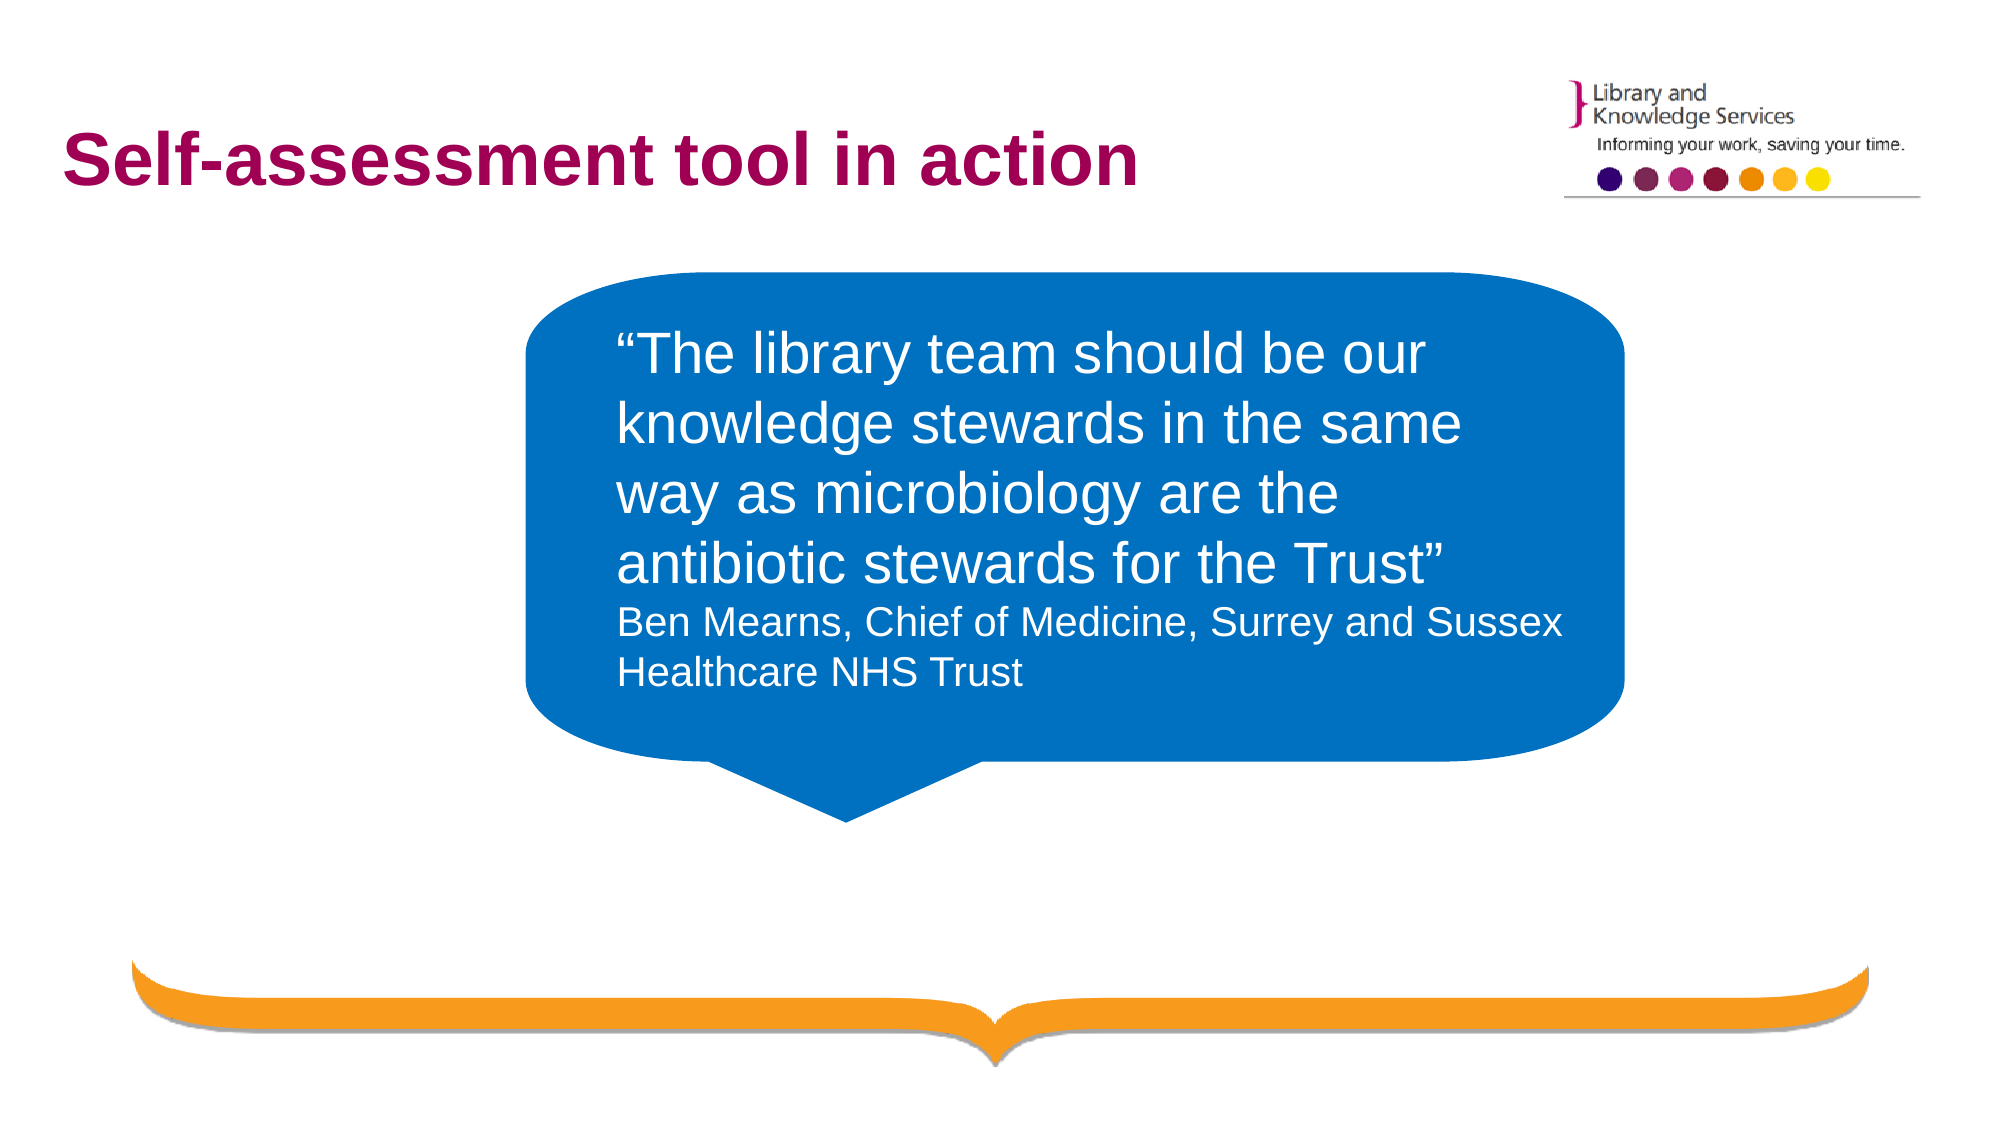

# Self-assessment tool in action
“The library team should be our knowledge stewards in the same way as microbiology are the antibiotic stewards for the Trust”
Ben Mearns, Chief of Medicine, Surrey and Sussex Healthcare NHS Trust